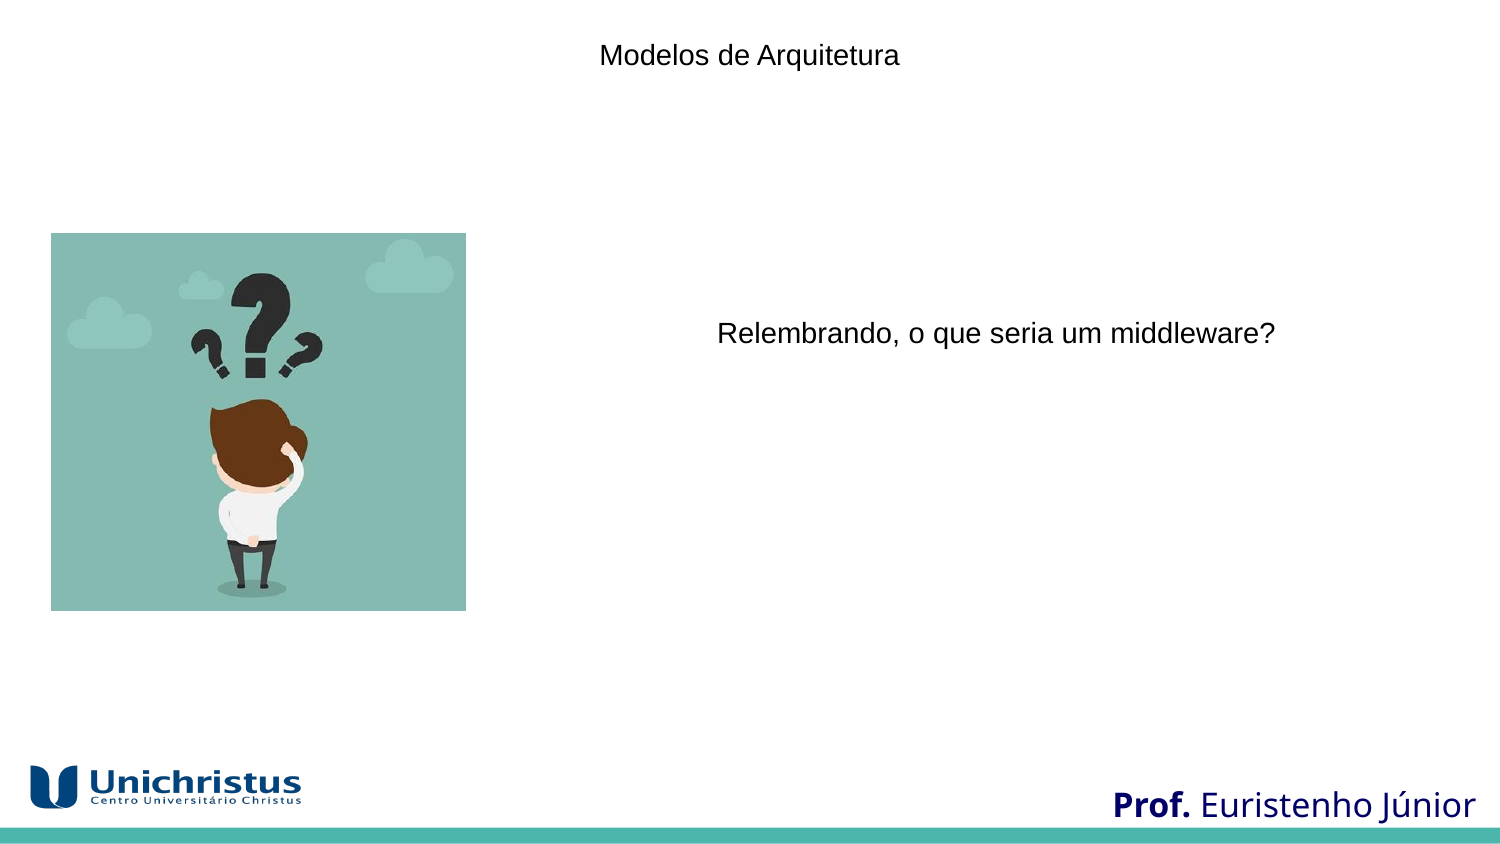

# Modelos de Arquitetura
Relembrando, o que seria um middleware?
Prof. Euristenho Júnior